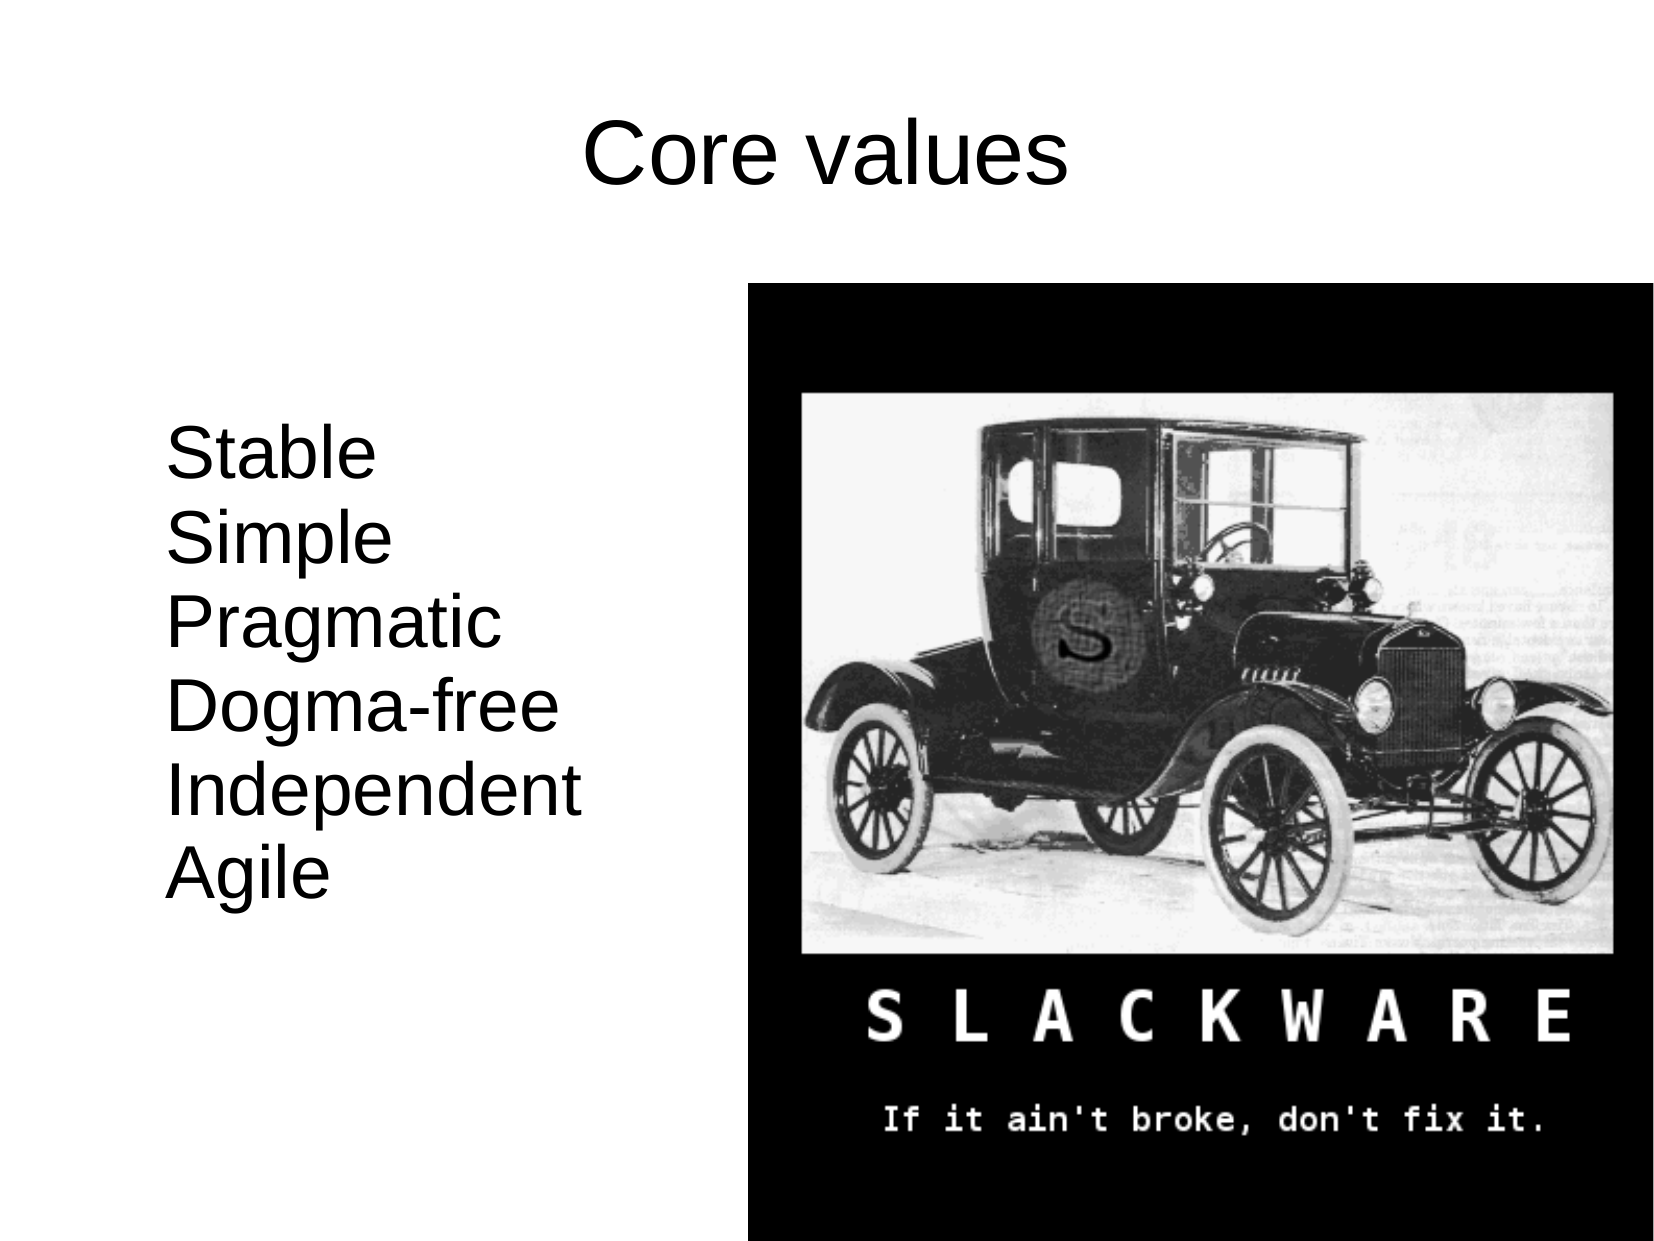

# Core values
Stable
Simple
Pragmatic
Dogma-free
Independent
Agile